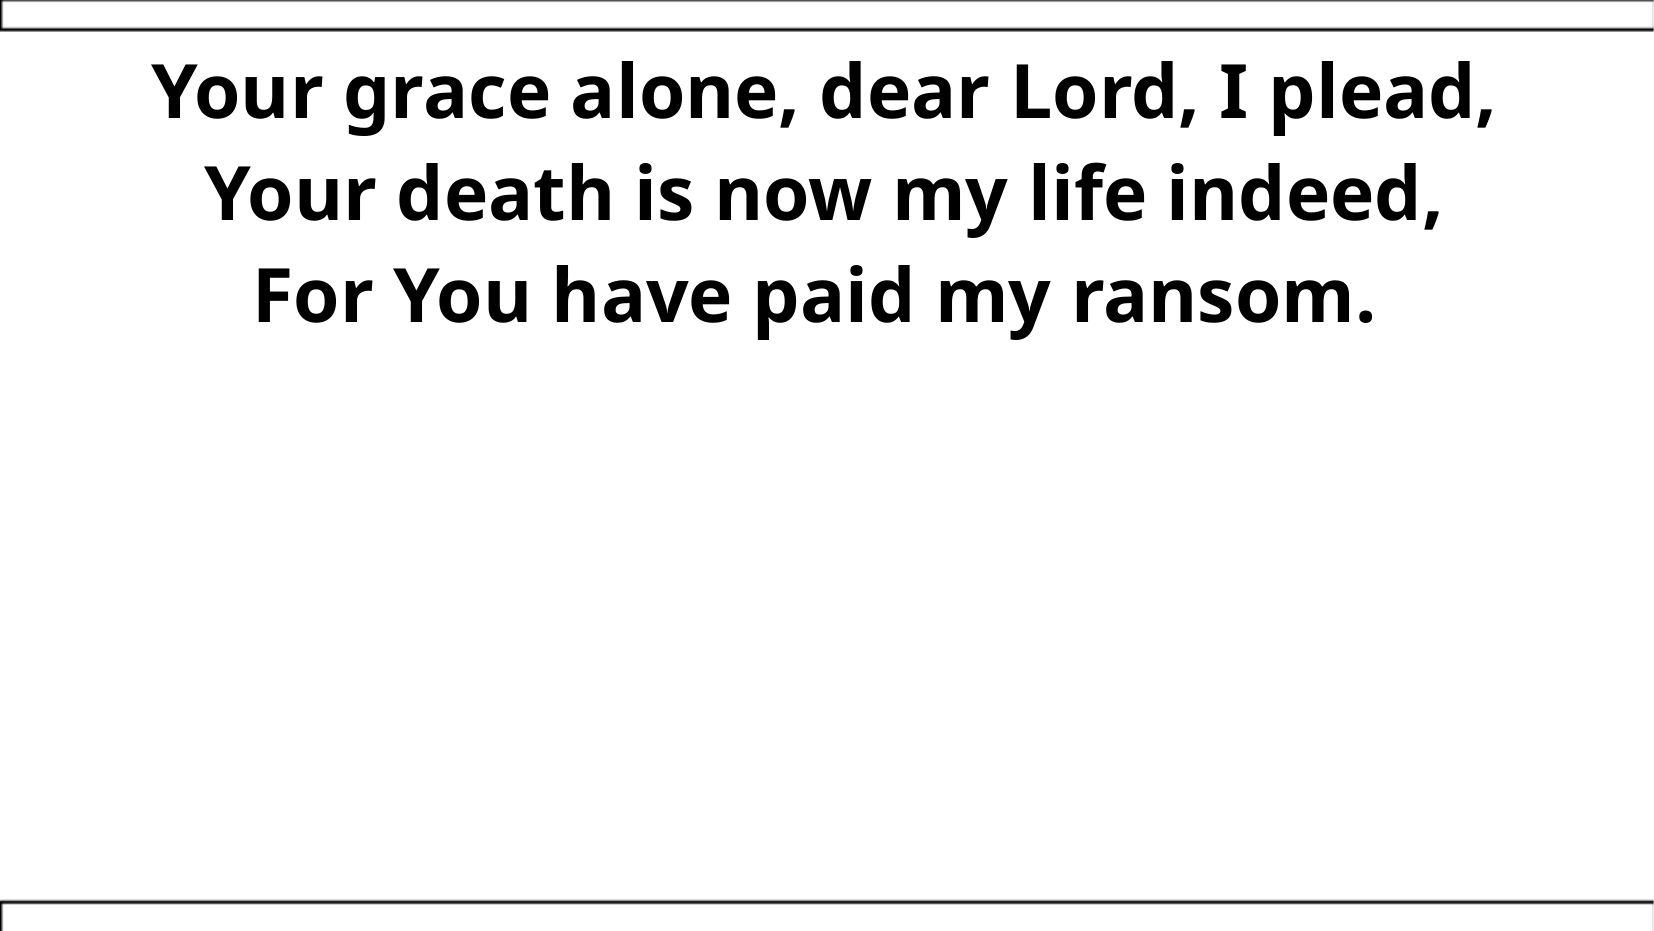

Your grace alone, dear Lord, I plead,
Your death is now my life indeed,
For You have paid my ransom.